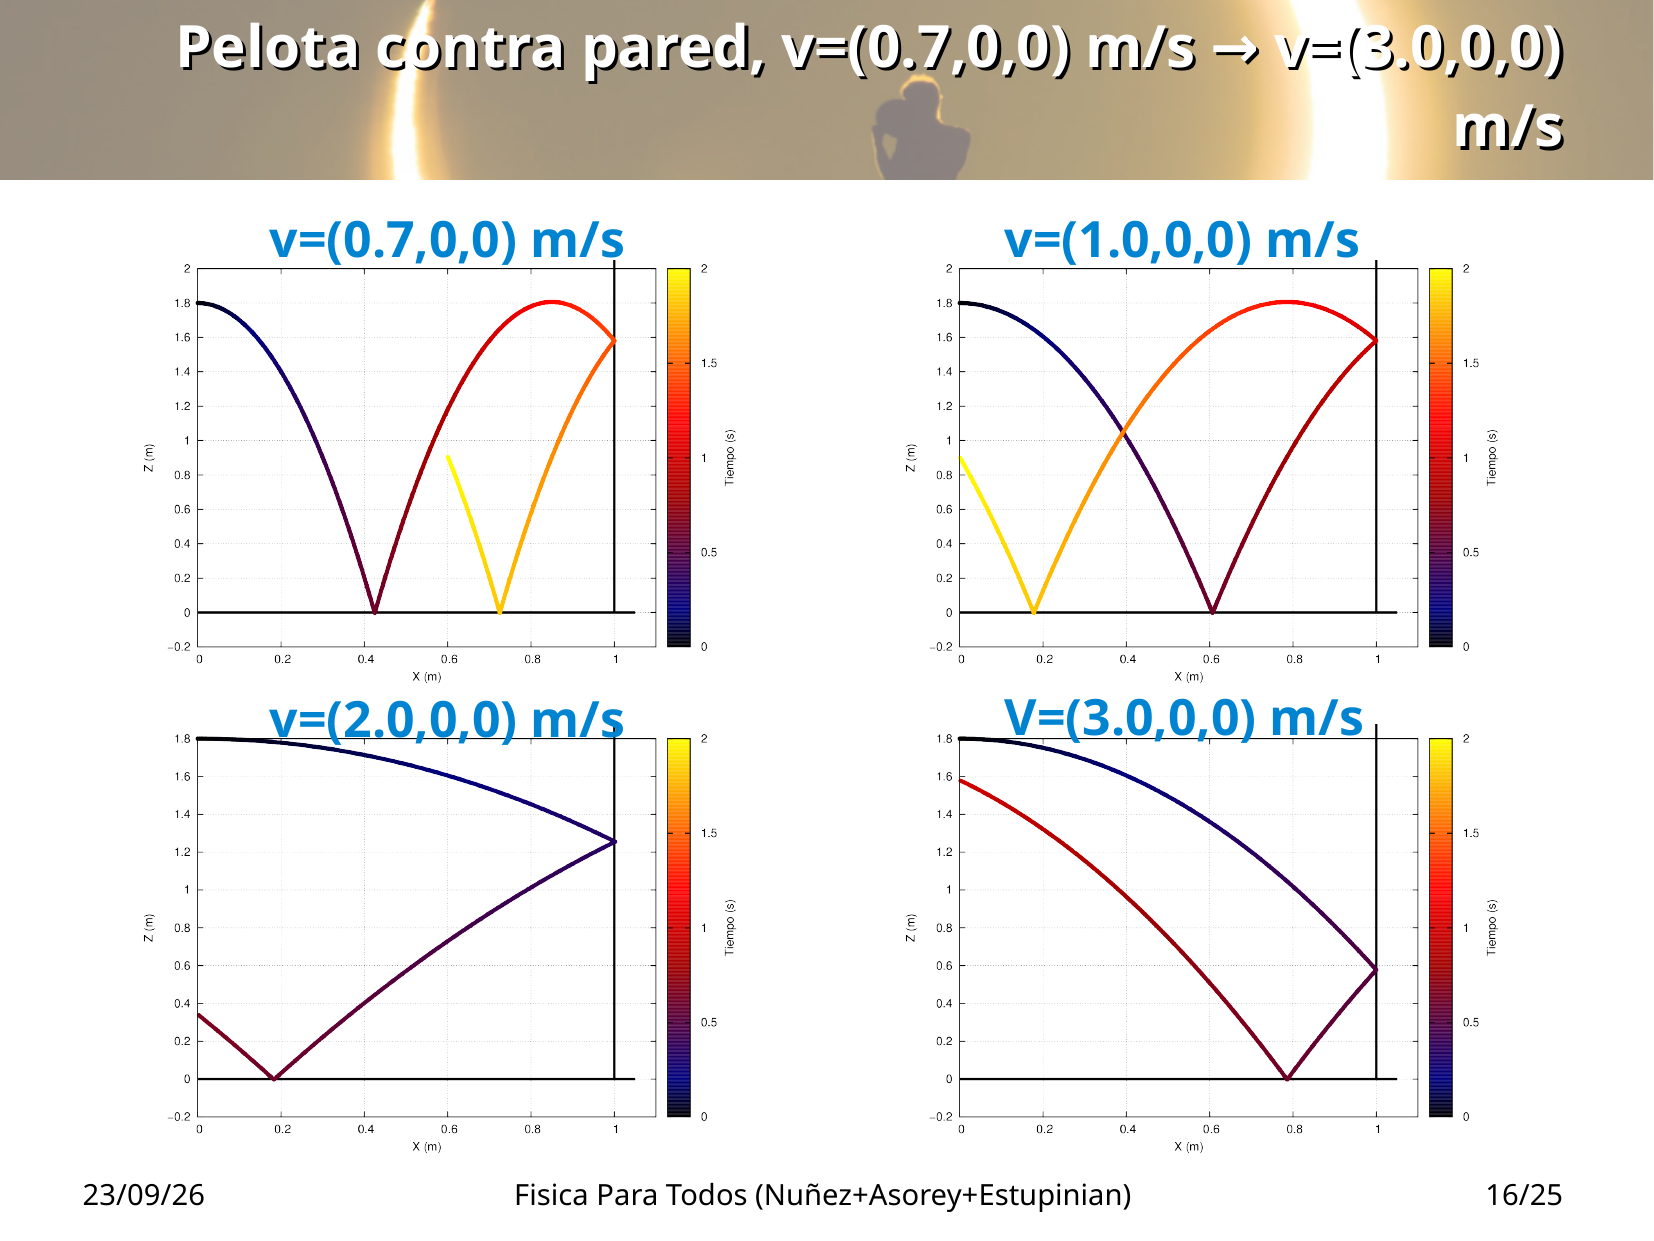

# Pelota contra pared, v=(0.7,0,0) m/s → v=(3.0,0,0) m/s
v=(0.7,0,0) m/s
v=(1.0,0,0) m/s
V=(3.0,0,0) m/s
v=(2.0,0,0) m/s
Fisica Para Todos (Nuñez+Asorey+Estupinian)
16